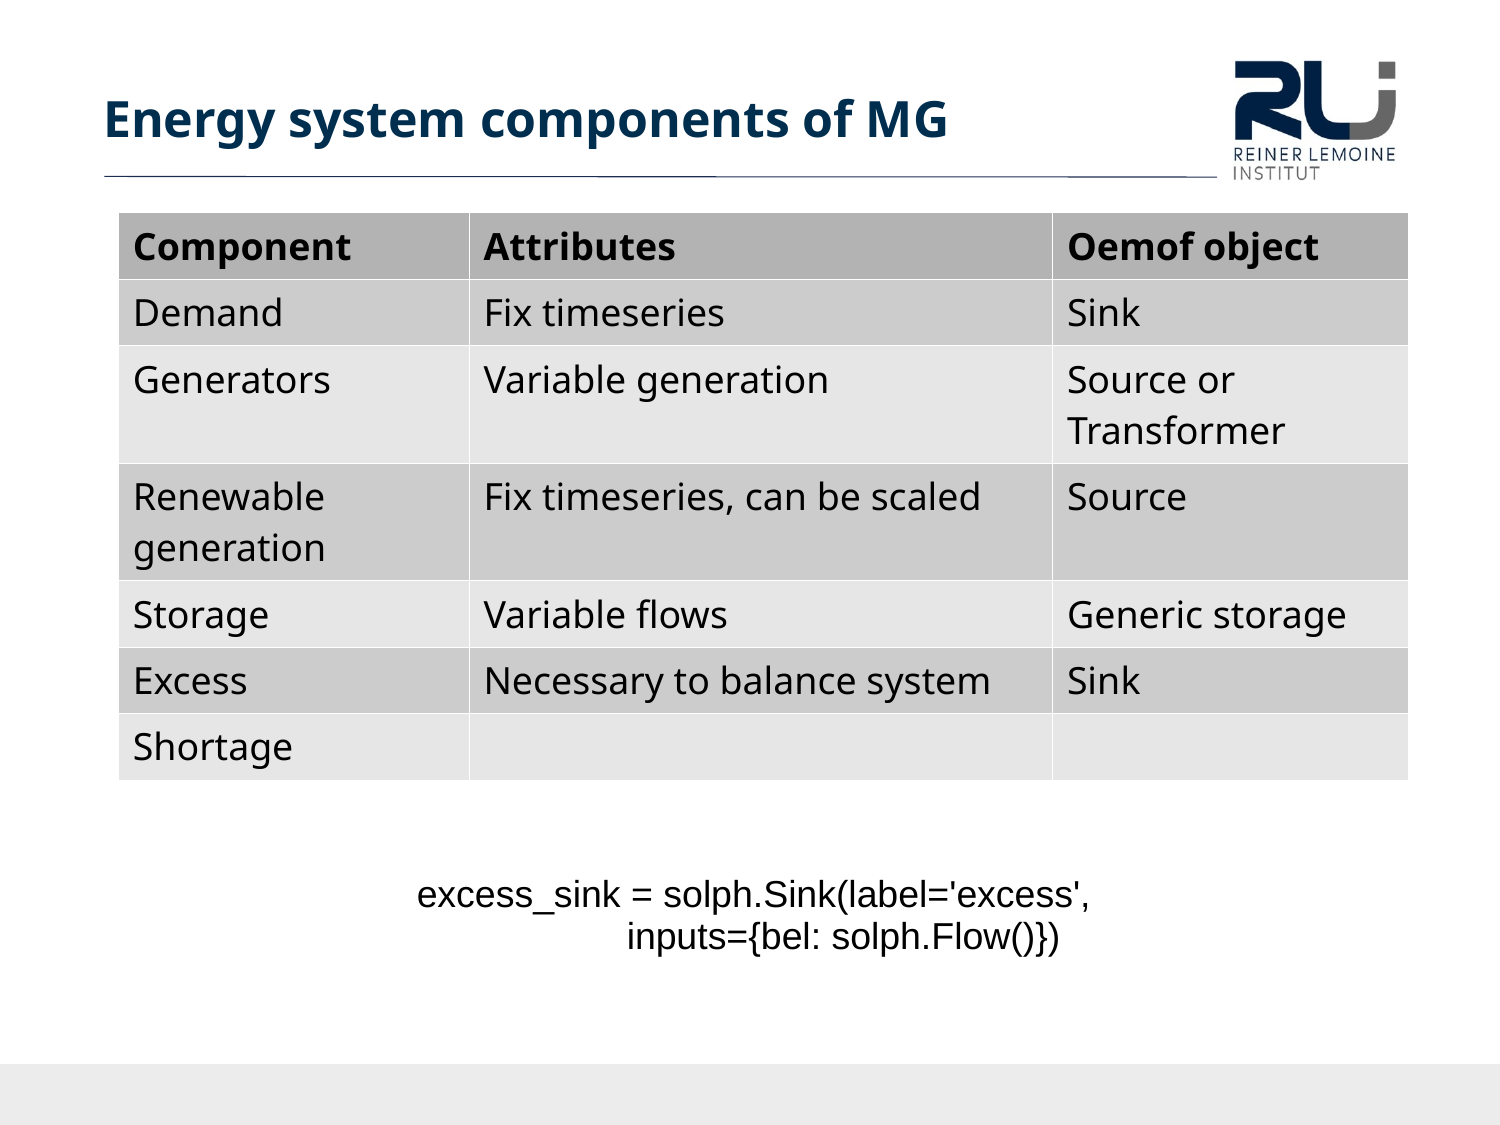

Energy system components of MG
| Component | Attributes | Oemof object |
| --- | --- | --- |
| Demand | Fix timeseries | Sink |
| Generators | Variable generation | Source or Transformer |
| Renewable generation | Fix timeseries, can be scaled | Source |
| Storage | Variable flows | Generic storage |
| Excess | Necessary to balance system | Sink |
| Shortage | | |
excess_sink = solph.Sink(label='excess',
 inputs={bel: solph.Flow()})